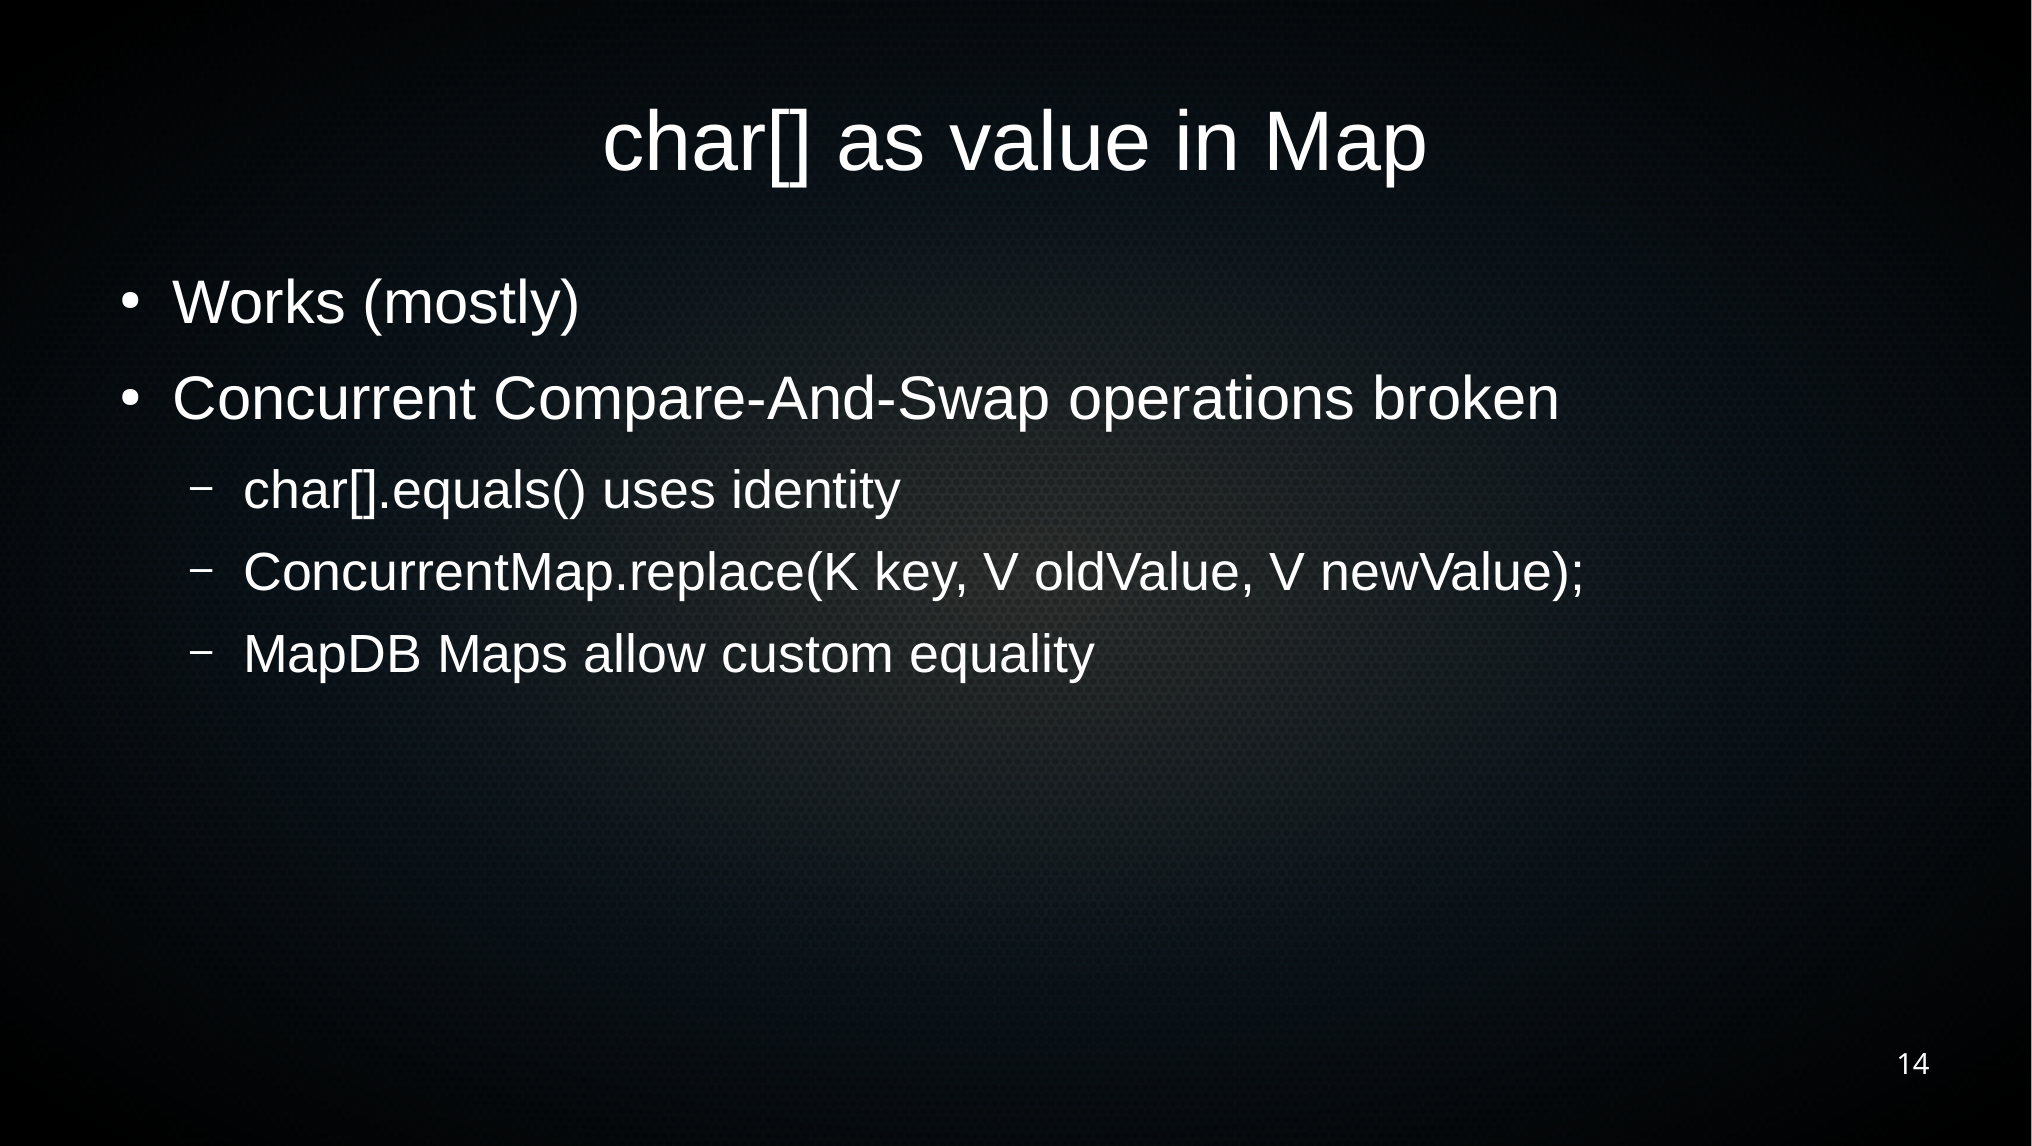

# char[] as value in Map
Works (mostly)
Concurrent Compare-And-Swap operations broken
char[].equals() uses identity
ConcurrentMap.replace(K key, V oldValue, V newValue);
MapDB Maps allow custom equality
14